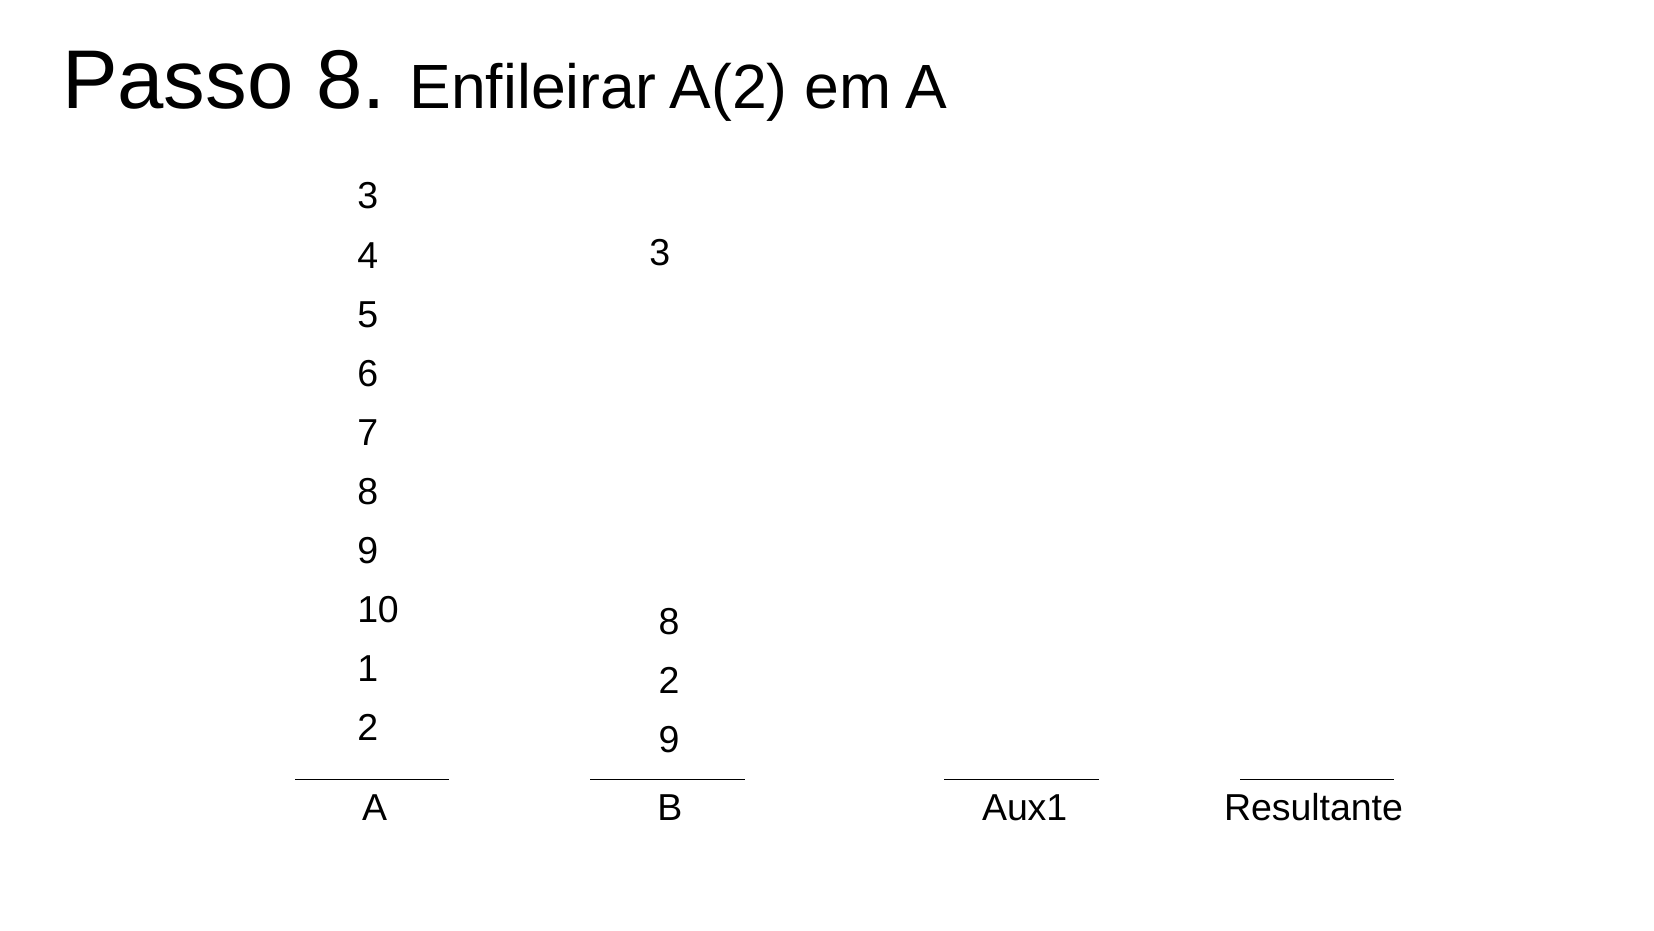

Passo 8. Enfileirar A(2) em A
3
3
4
5
6
7
8
9
10
8
1
2
2
9
A
B
Aux1
Resultante